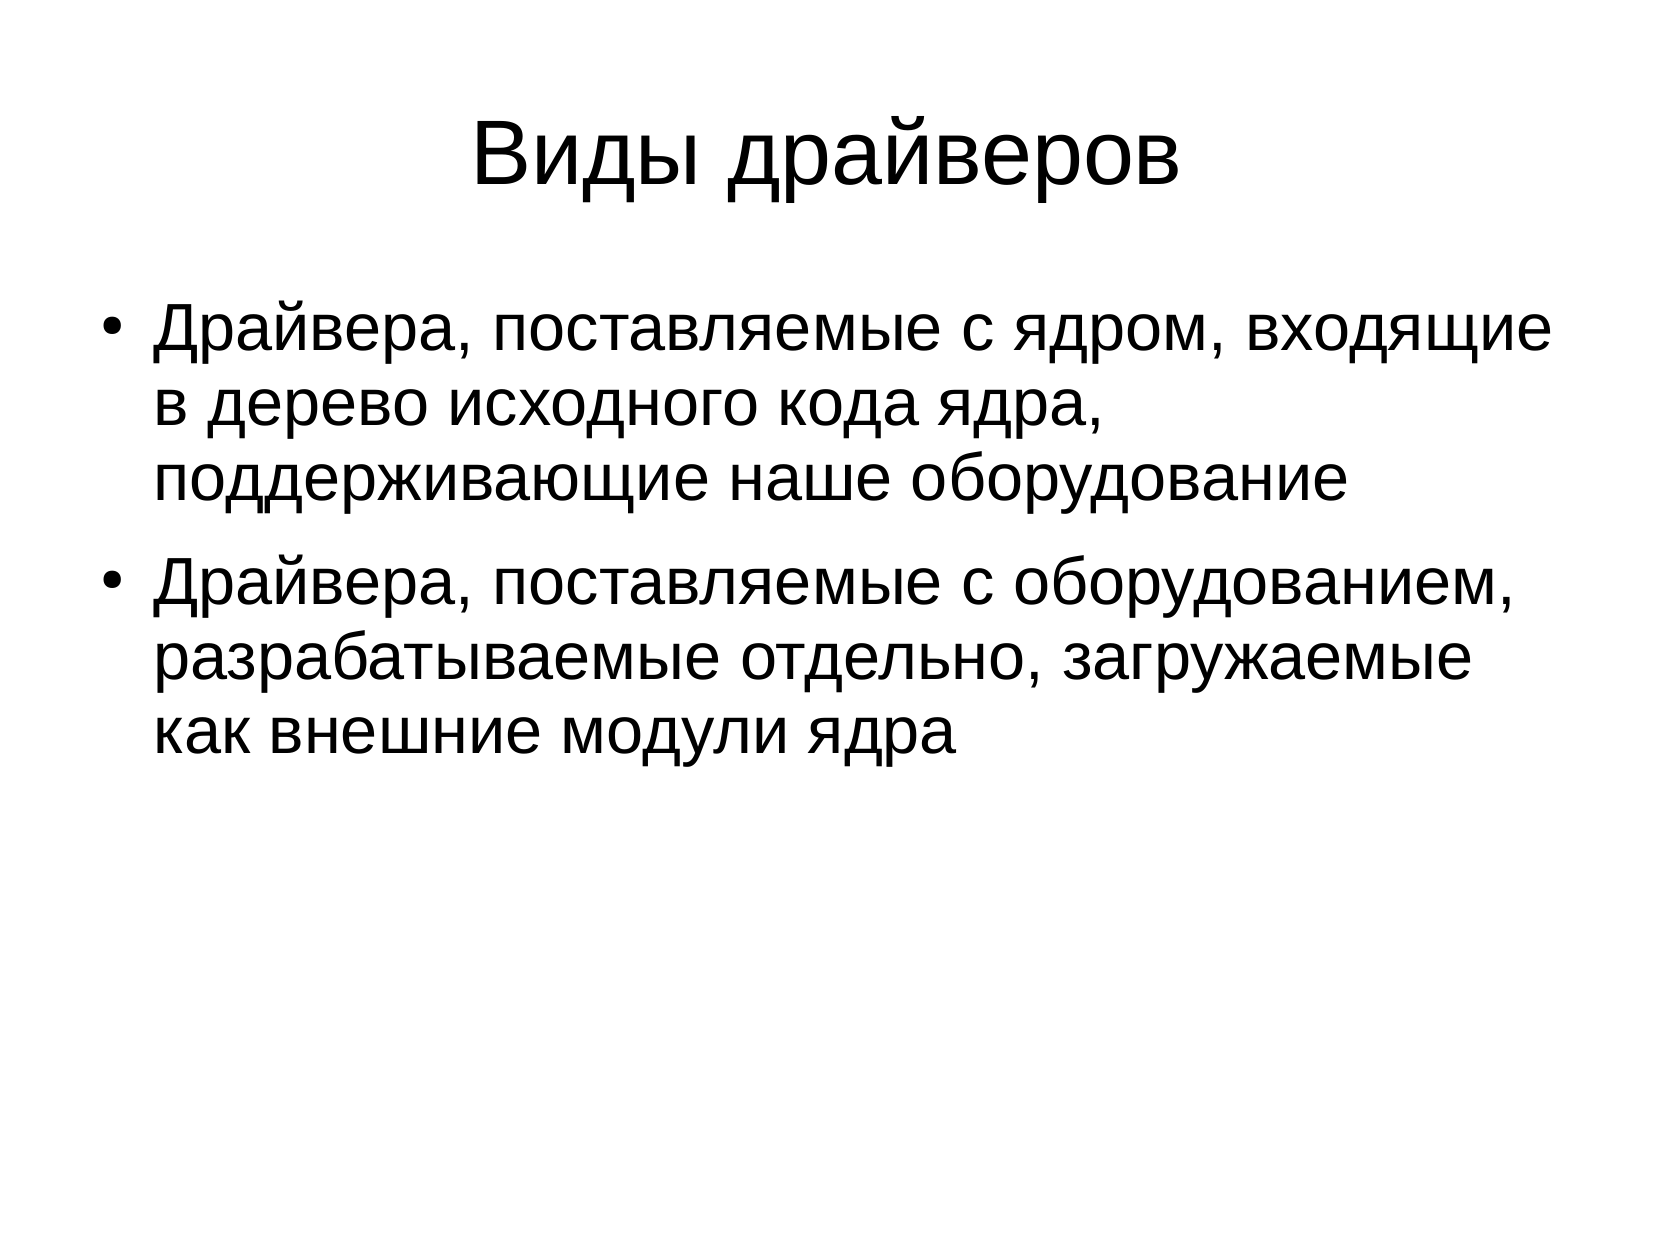

# Виды драйверов
Драйвера, поставляемые с ядром, входящие в дерево исходного кода ядра, поддерживающие наше оборудование
Драйвера, поставляемые с оборудованием, разрабатываемые отдельно, загружаемые как внешние модули ядра